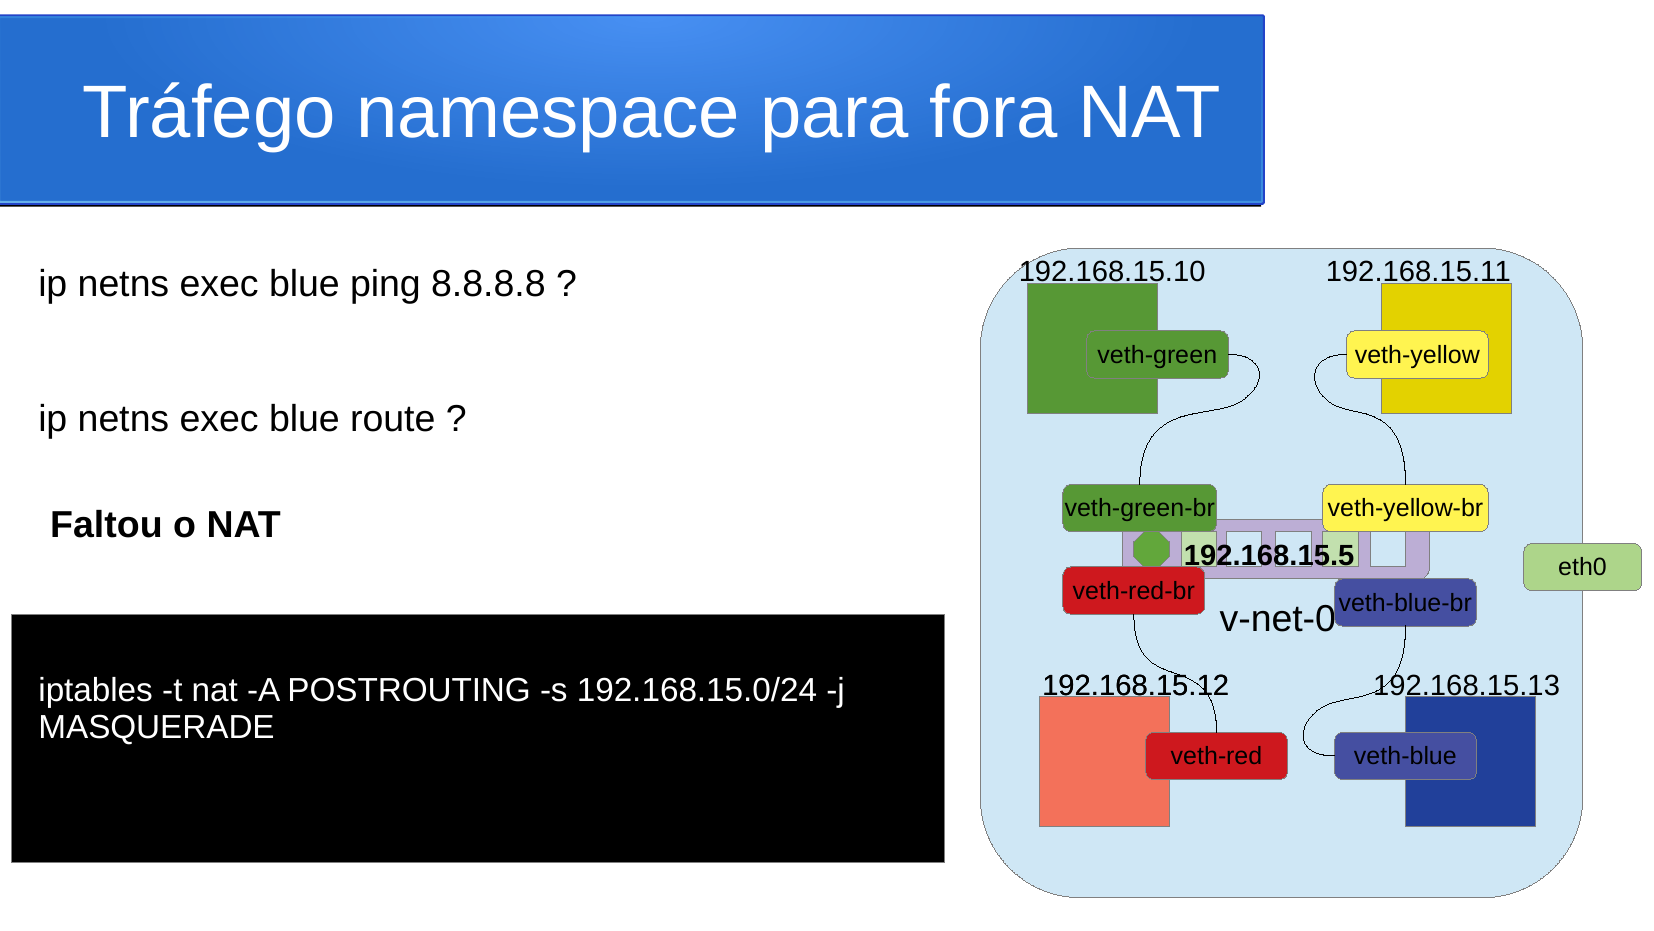

# Tráfego namespace para fora NAT
192.168.15.10
192.168.15.11
ip netns exec blue ping 8.8.8.8 ?
veth-green
veth-yellow
ip netns exec blue route ?
veth-green-br
veth-yellow-br
Faltou o NAT
192.168.15.5
eth0
veth-red-br
veth-blue-br
root@machine~ ip netns
green
yellow
v-net-0
iptables -t nat -A POSTROUTING -s 192.168.15.0/24 -j MASQUERADE
192.168.15.12
192.168.15.12
192.168.15.13
veth-red
veth-blue